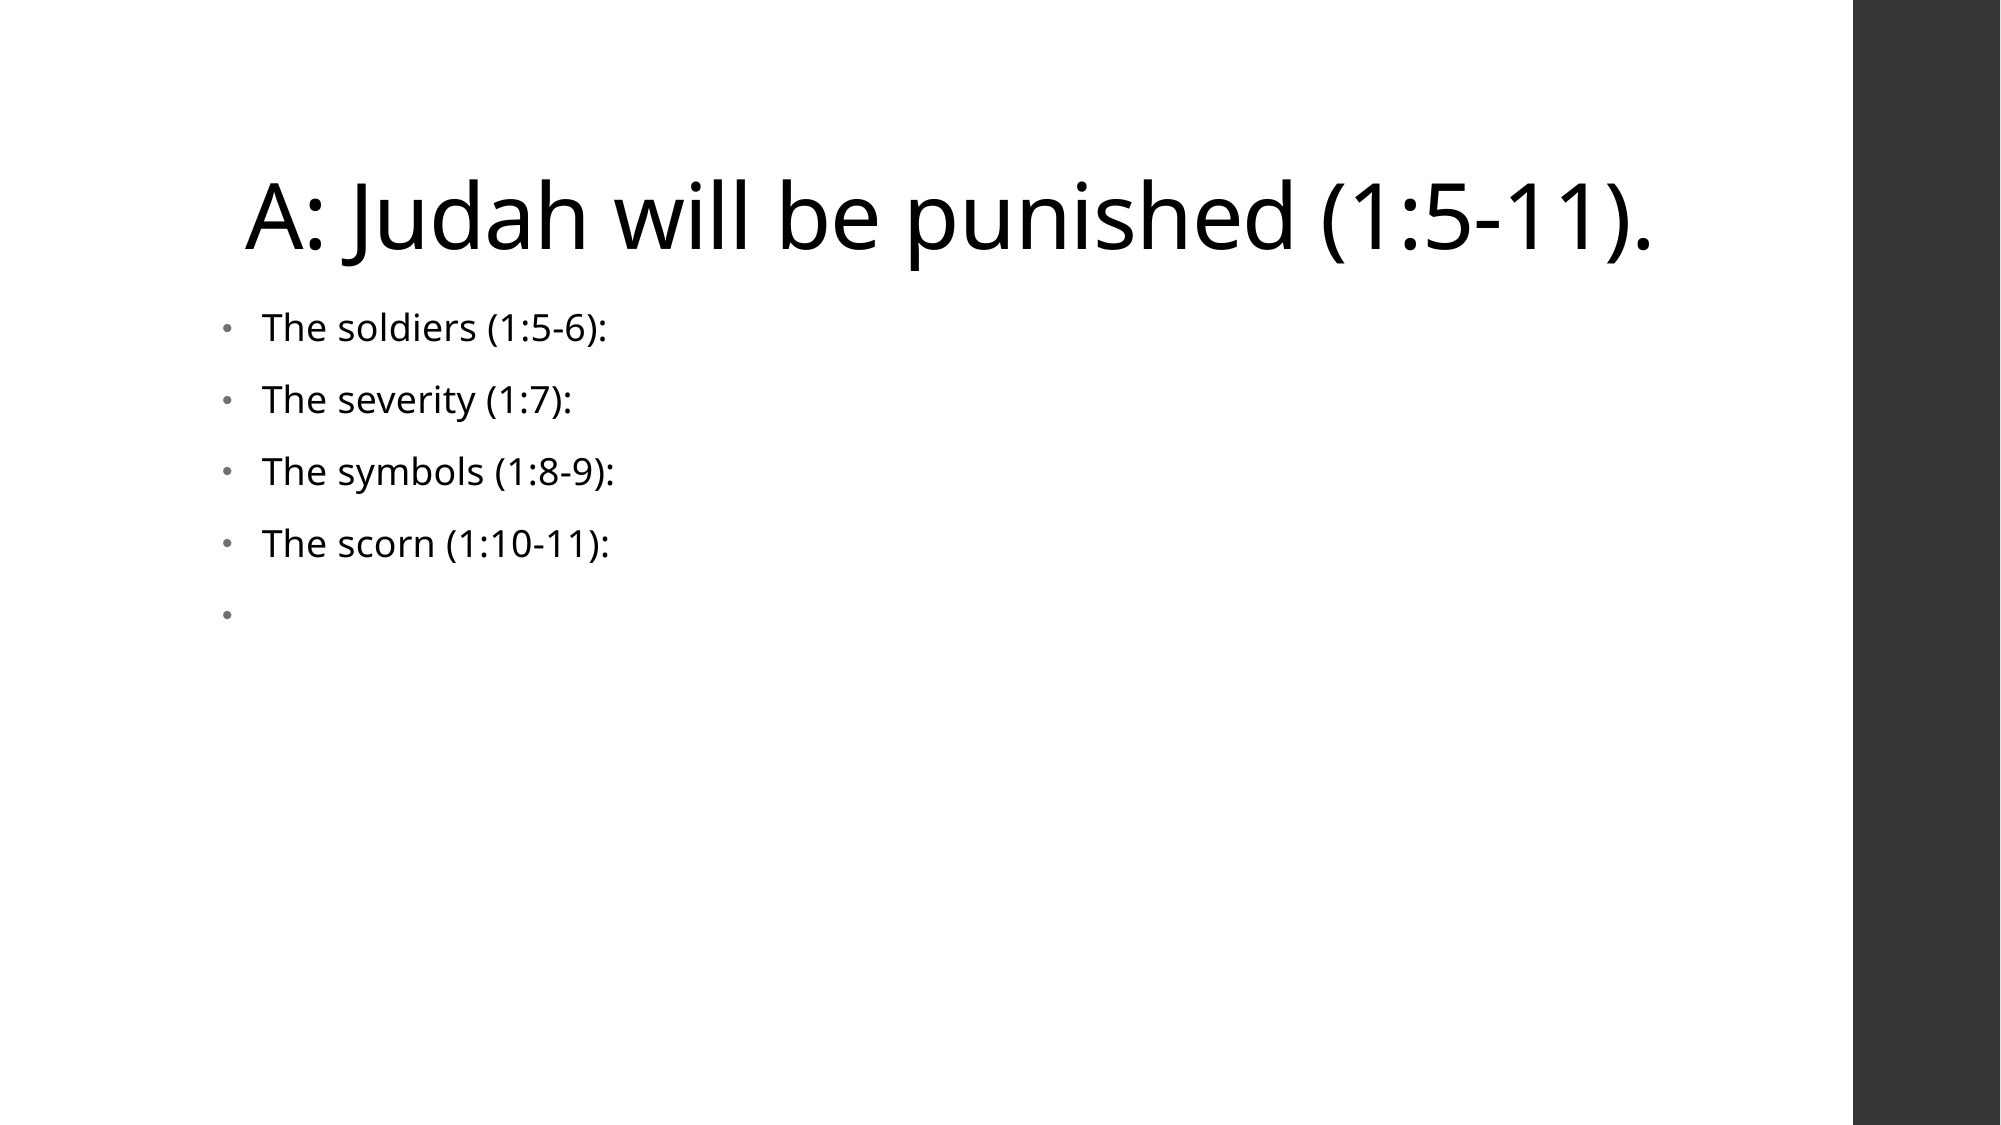

# A: Judah will be punished (1:5-11).
 The soldiers (1:5-6):
 The severity (1:7):
 The symbols (1:8-9):
 The scorn (1:10-11):